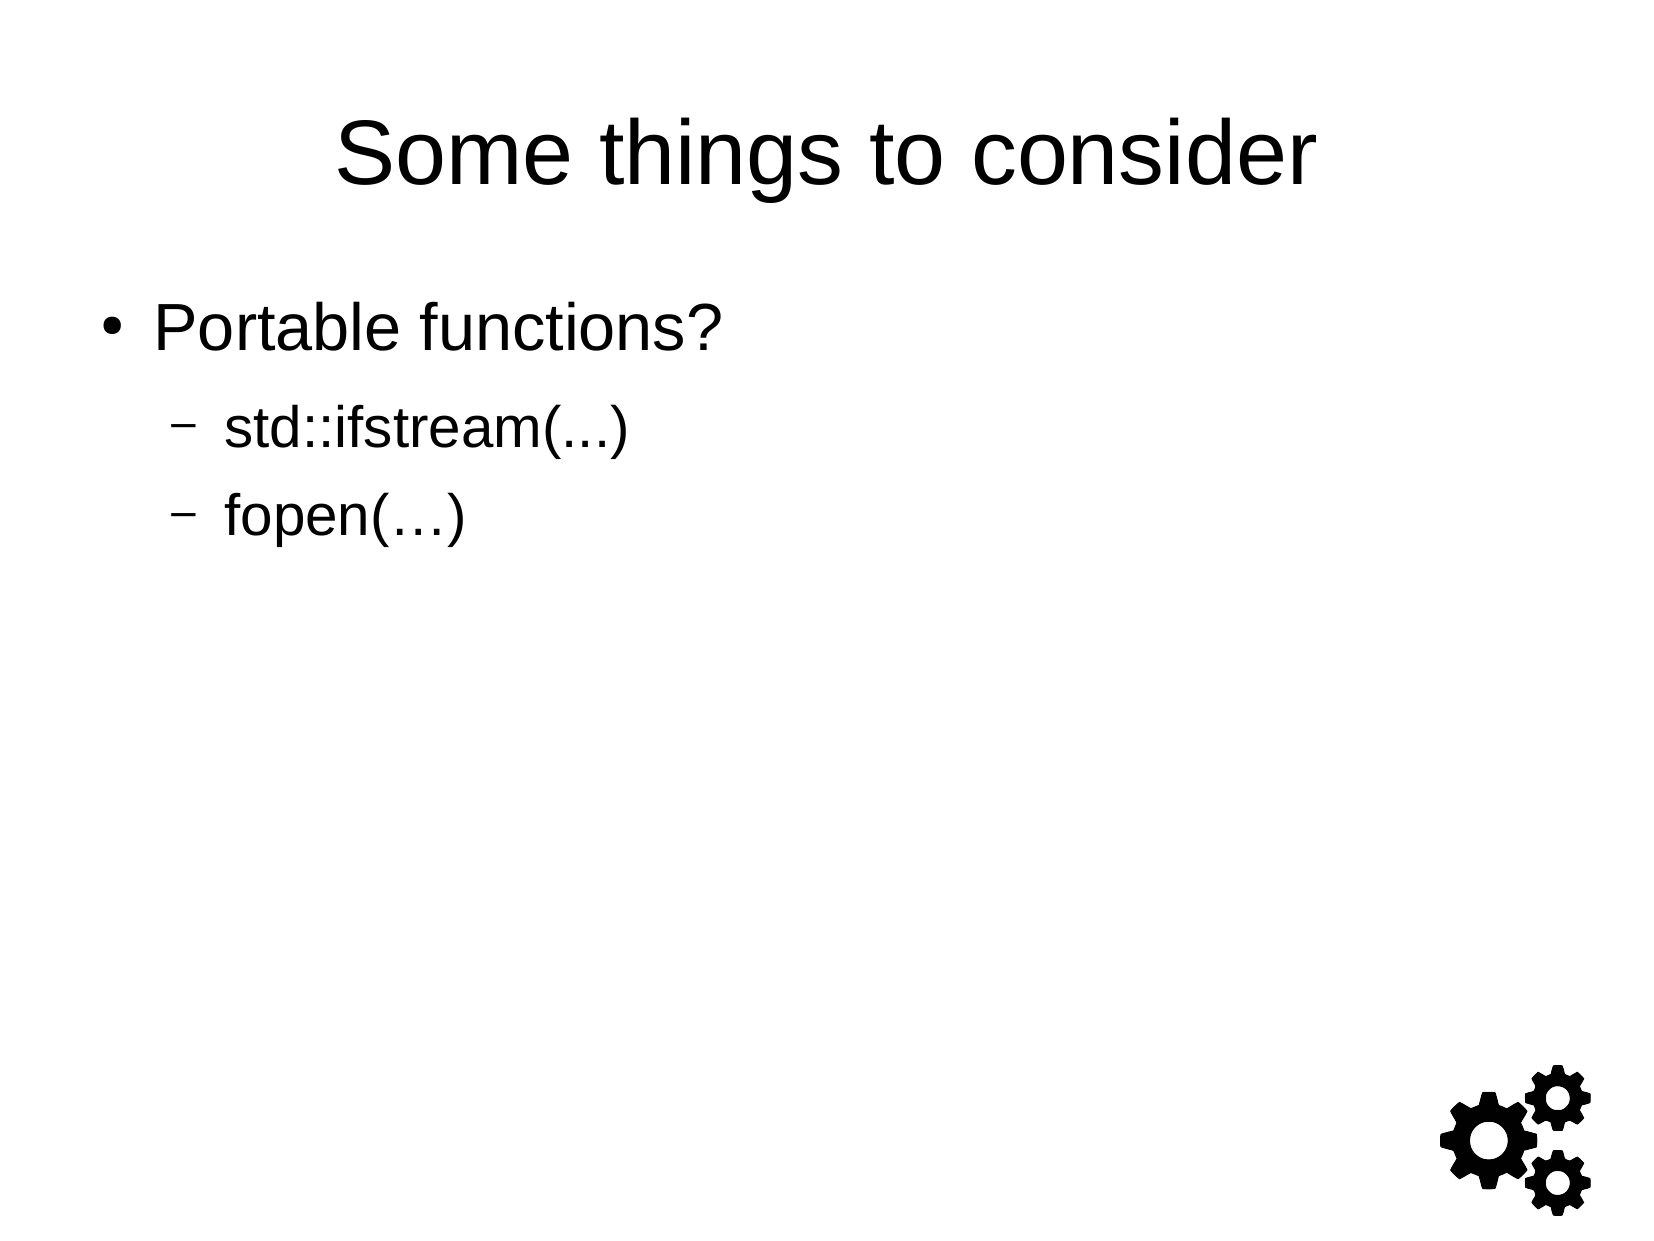

# Some things to consider
Portable functions?
std::ifstream(...)
fopen(…)